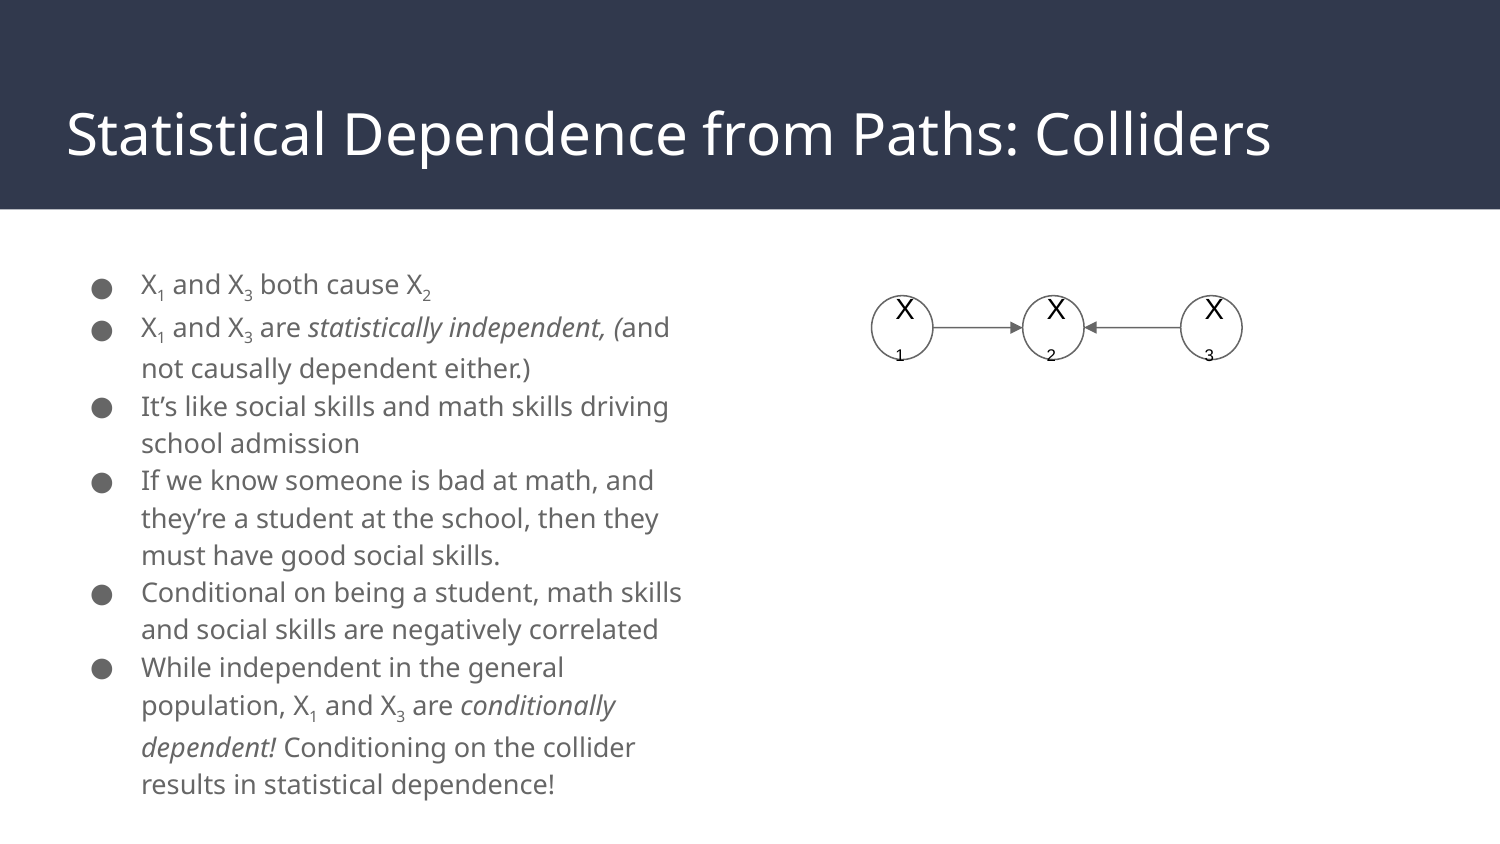

# Statistical Dependence from Paths: Colliders
X1 and X3 both cause X2
X1 and X3 are statistically independent, (and not causally dependent either.)
It’s like social skills and math skills driving school admission
If we know someone is bad at math, and they’re a student at the school, then they must have good social skills.
Conditional on being a student, math skills and social skills are negatively correlated
While independent in the general population, X1 and X3 are conditionally dependent! Conditioning on the collider results in statistical dependence!
X1
X2
X3